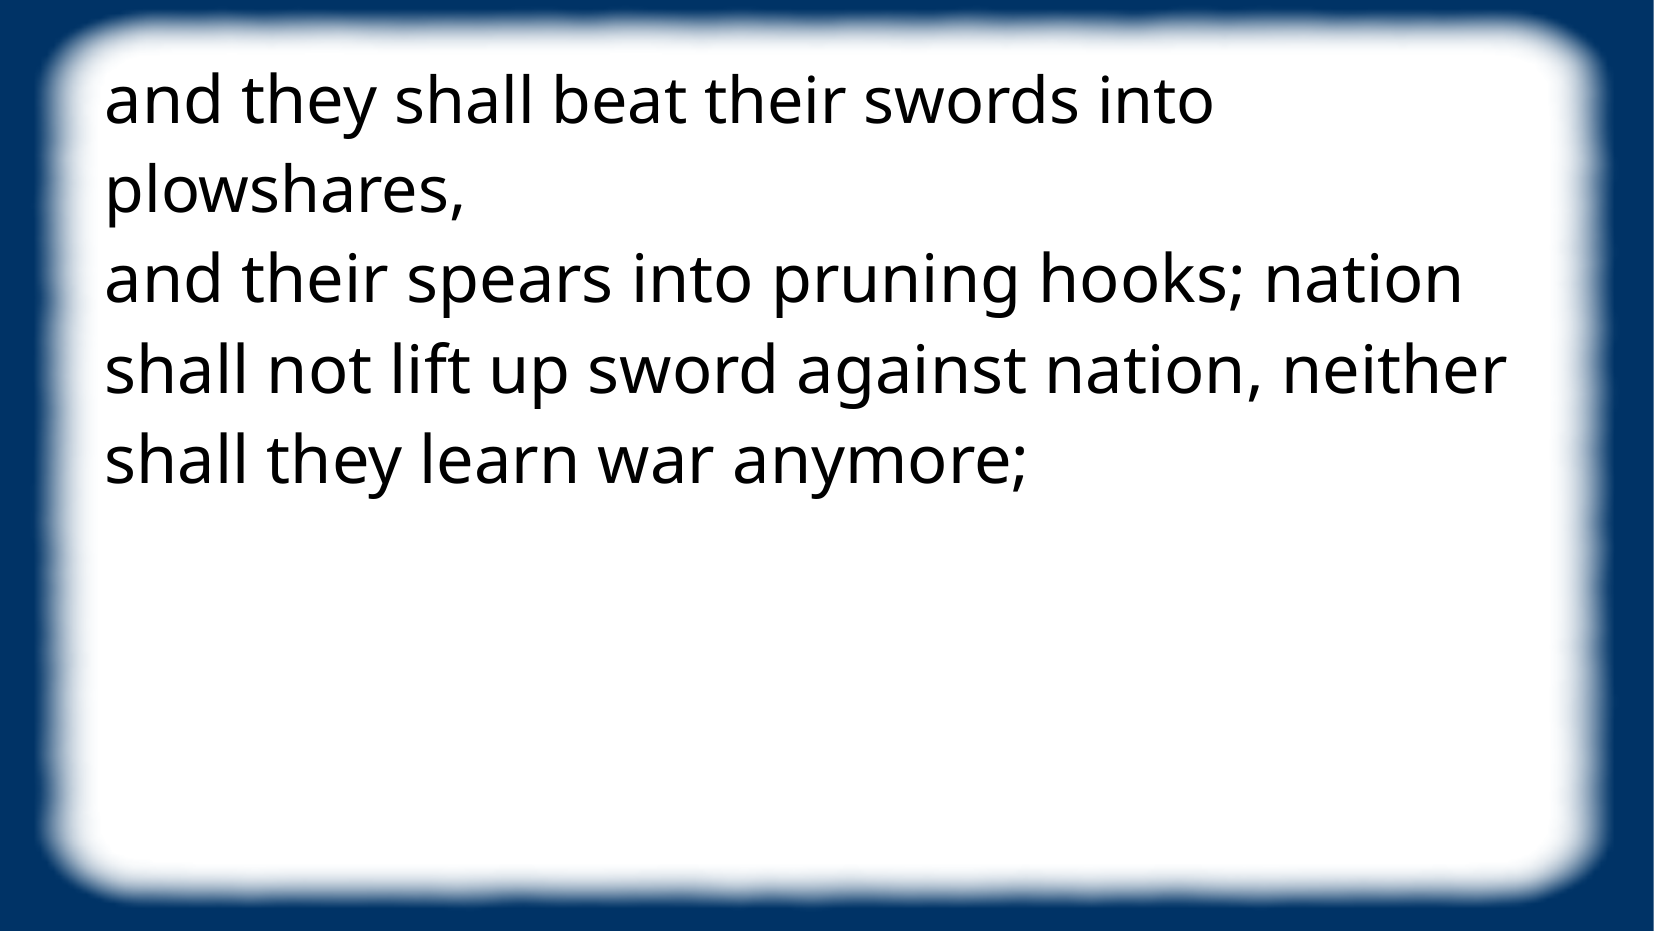

and they shall beat their swords into plowshares,
and their spears into pruning hooks; nation shall not lift up sword against nation, neither shall they learn war anymore;